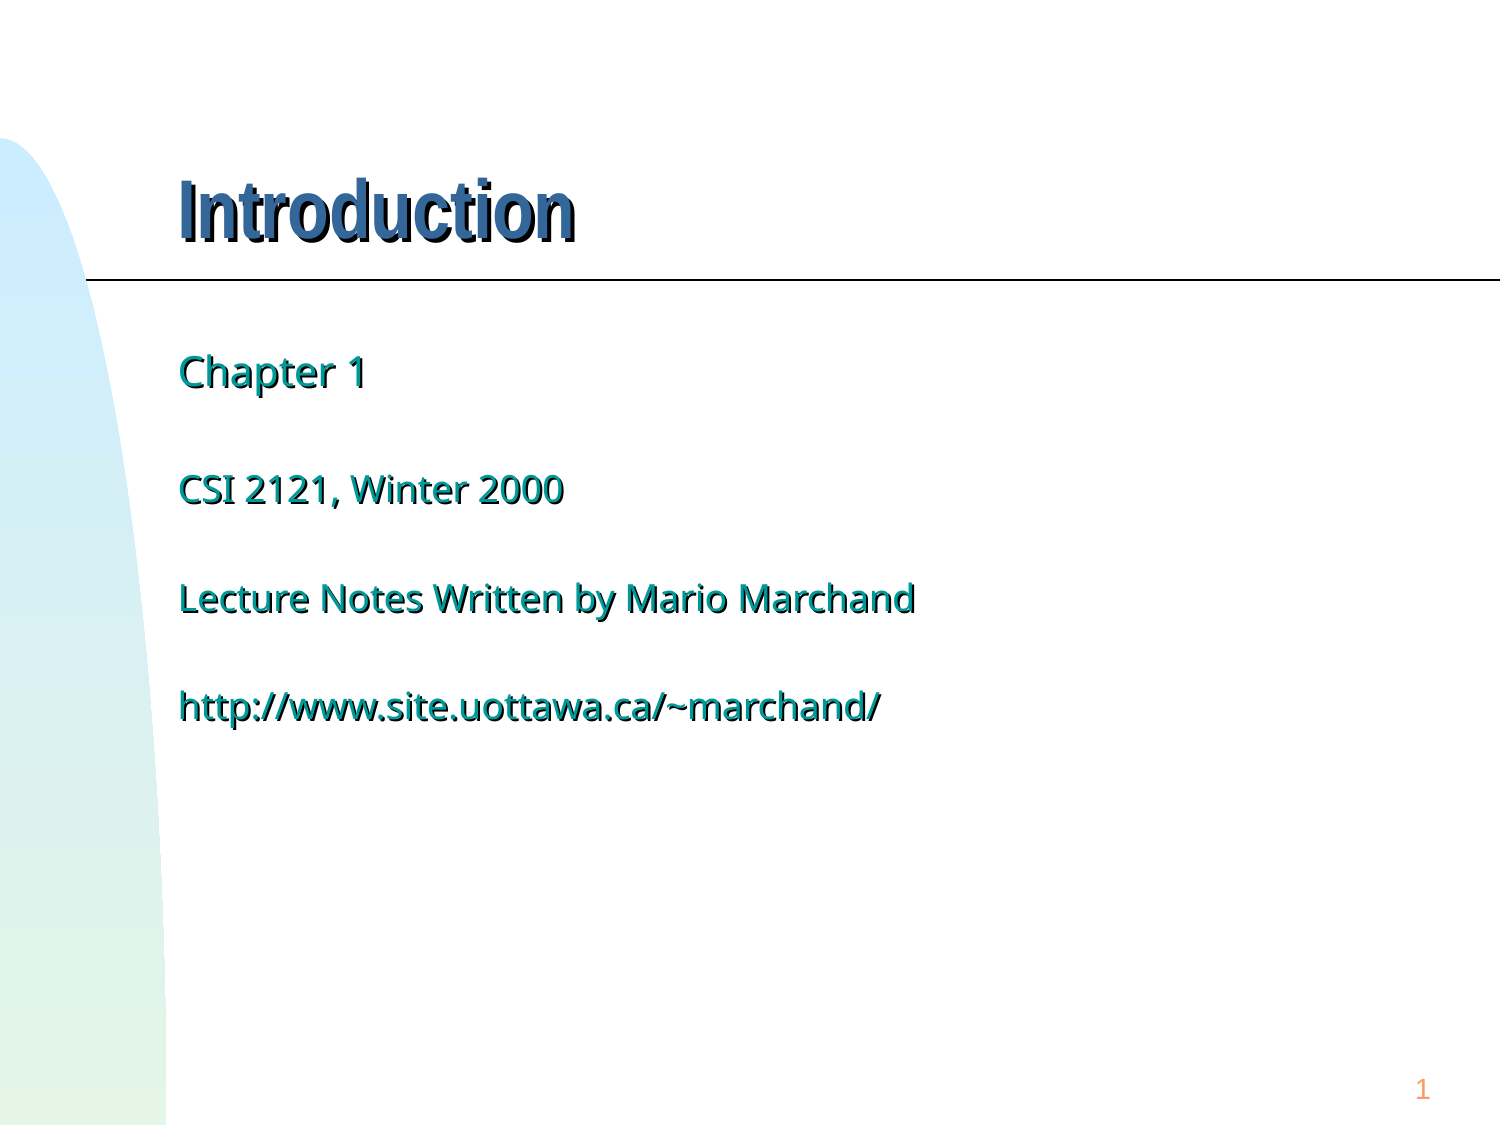

# Introduction
Chapter 1
CSI 2121, Winter 2000
Lecture Notes Written by Mario Marchand
http://www.site.uottawa.ca/~marchand/
1